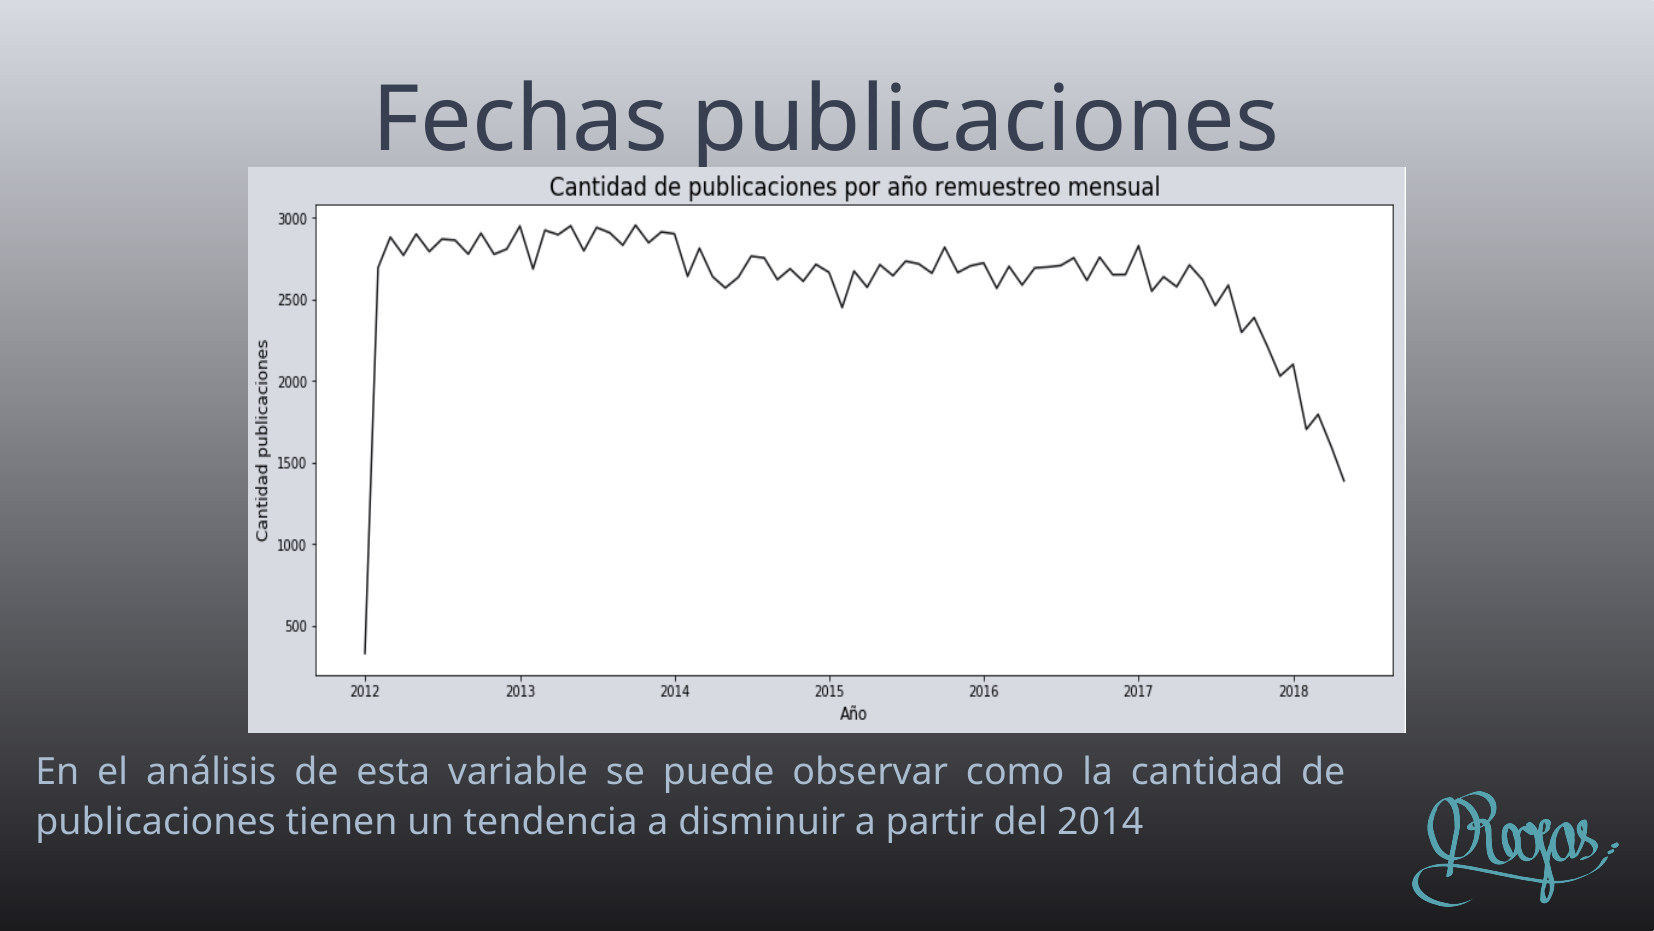

# Fechas publicaciones
En el análisis de esta variable se puede observar como la cantidad de publicaciones tienen un tendencia a disminuir a partir del 2014